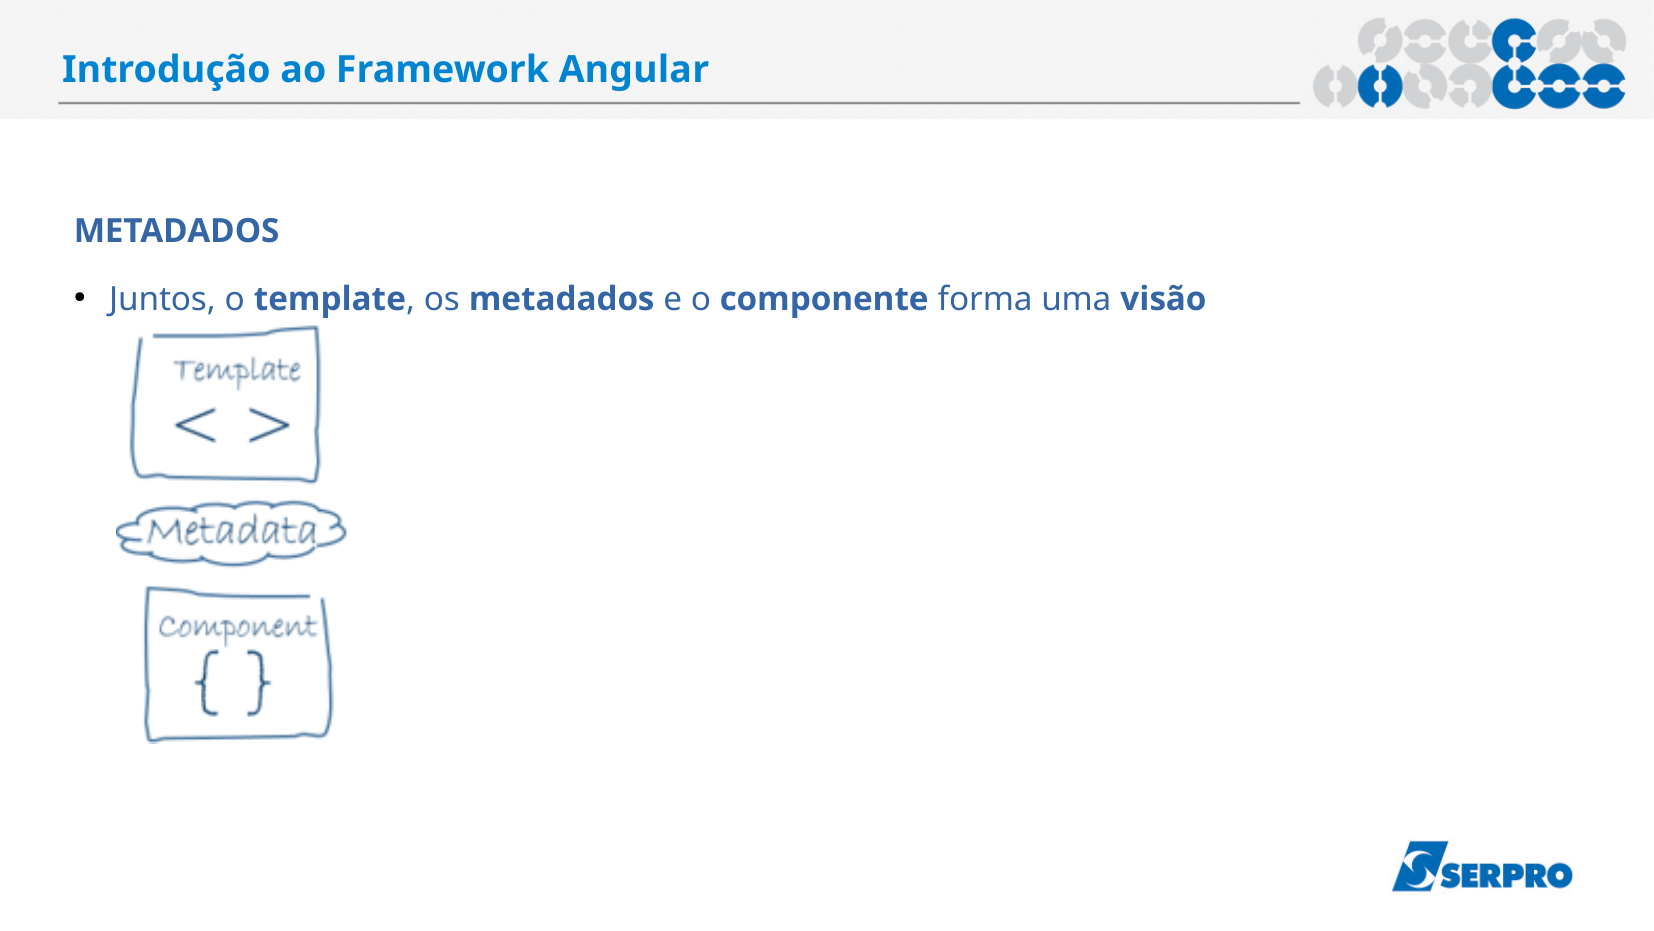

Introdução ao Framework Angular
METADADOS
Juntos, o template, os metadados e o componente forma uma visão